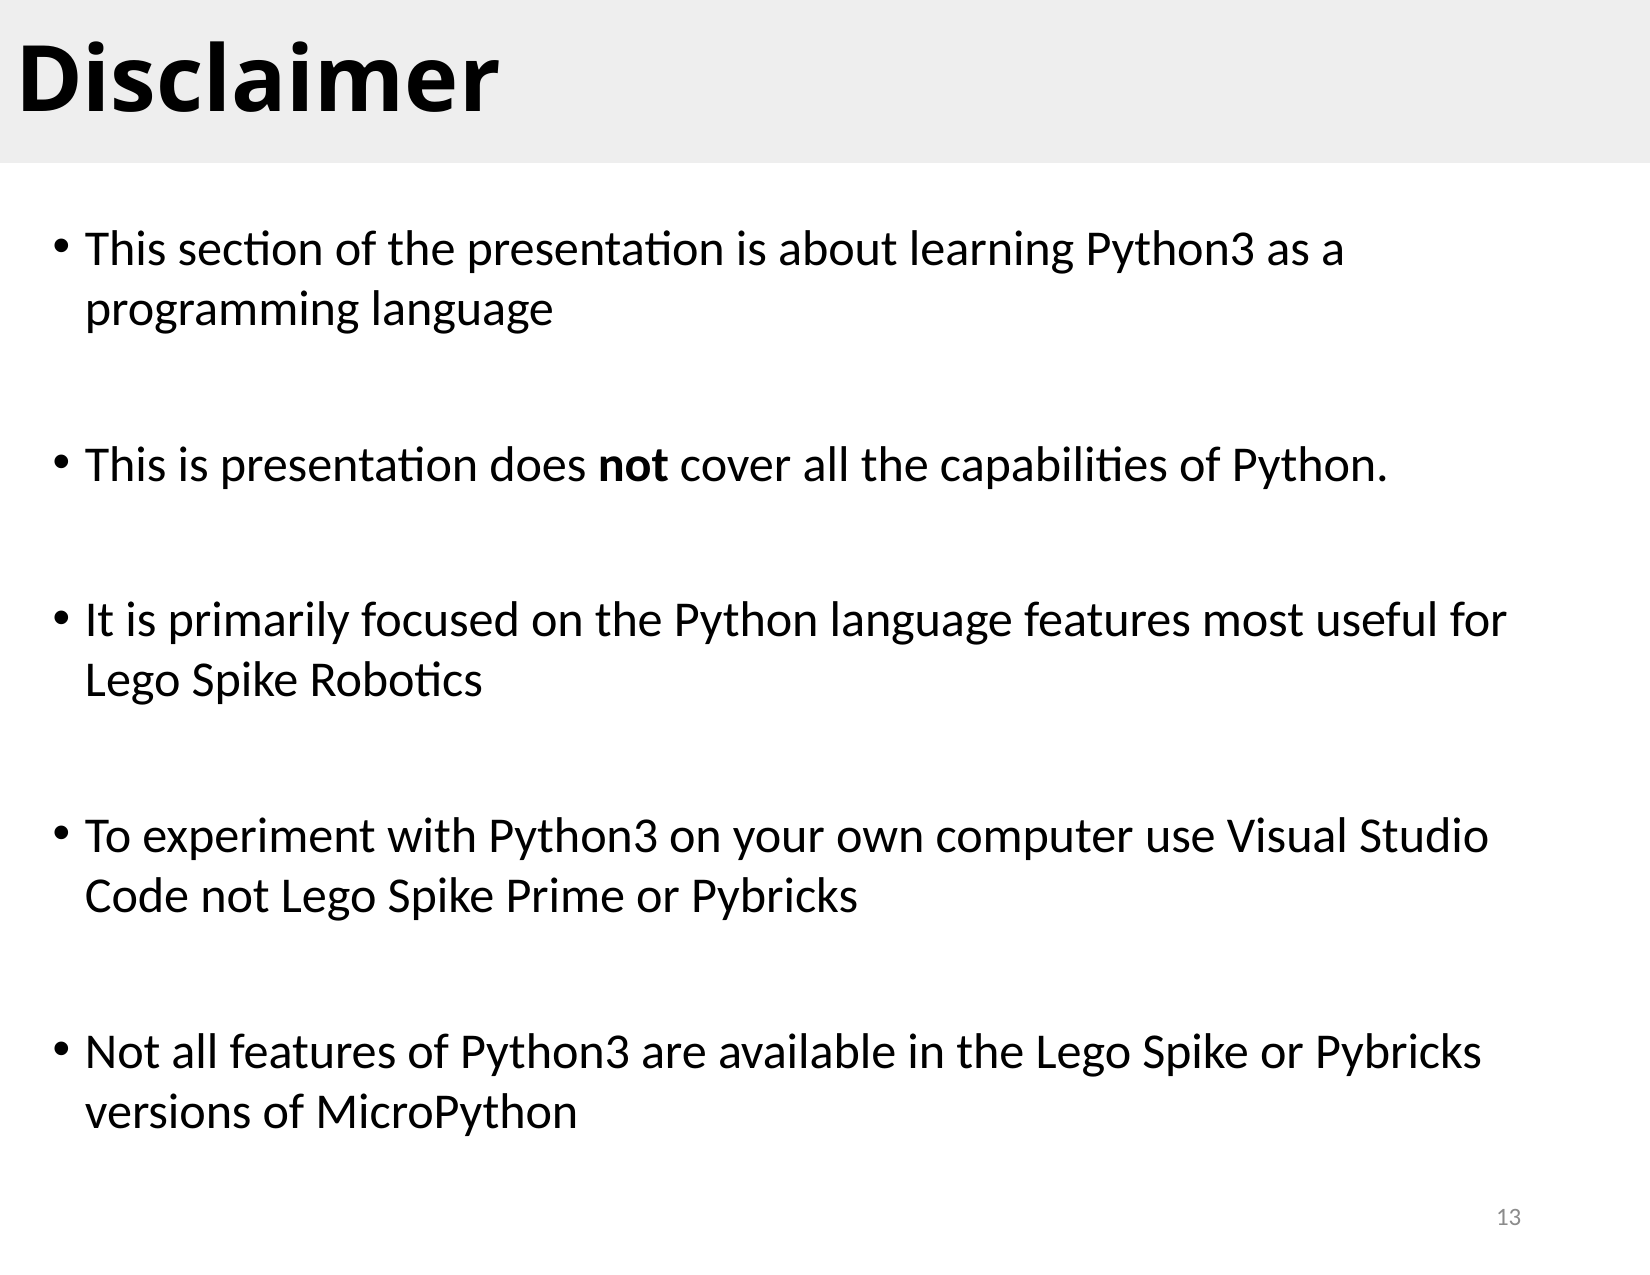

# Disclaimer
This section of the presentation is about learning Python3 as a programming language
This is presentation does not cover all the capabilities of Python.
It is primarily focused on the Python language features most useful for Lego Spike Robotics
To experiment with Python3 on your own computer use Visual Studio Code not Lego Spike Prime or Pybricks
Not all features of Python3 are available in the Lego Spike or Pybricks versions of MicroPython
13